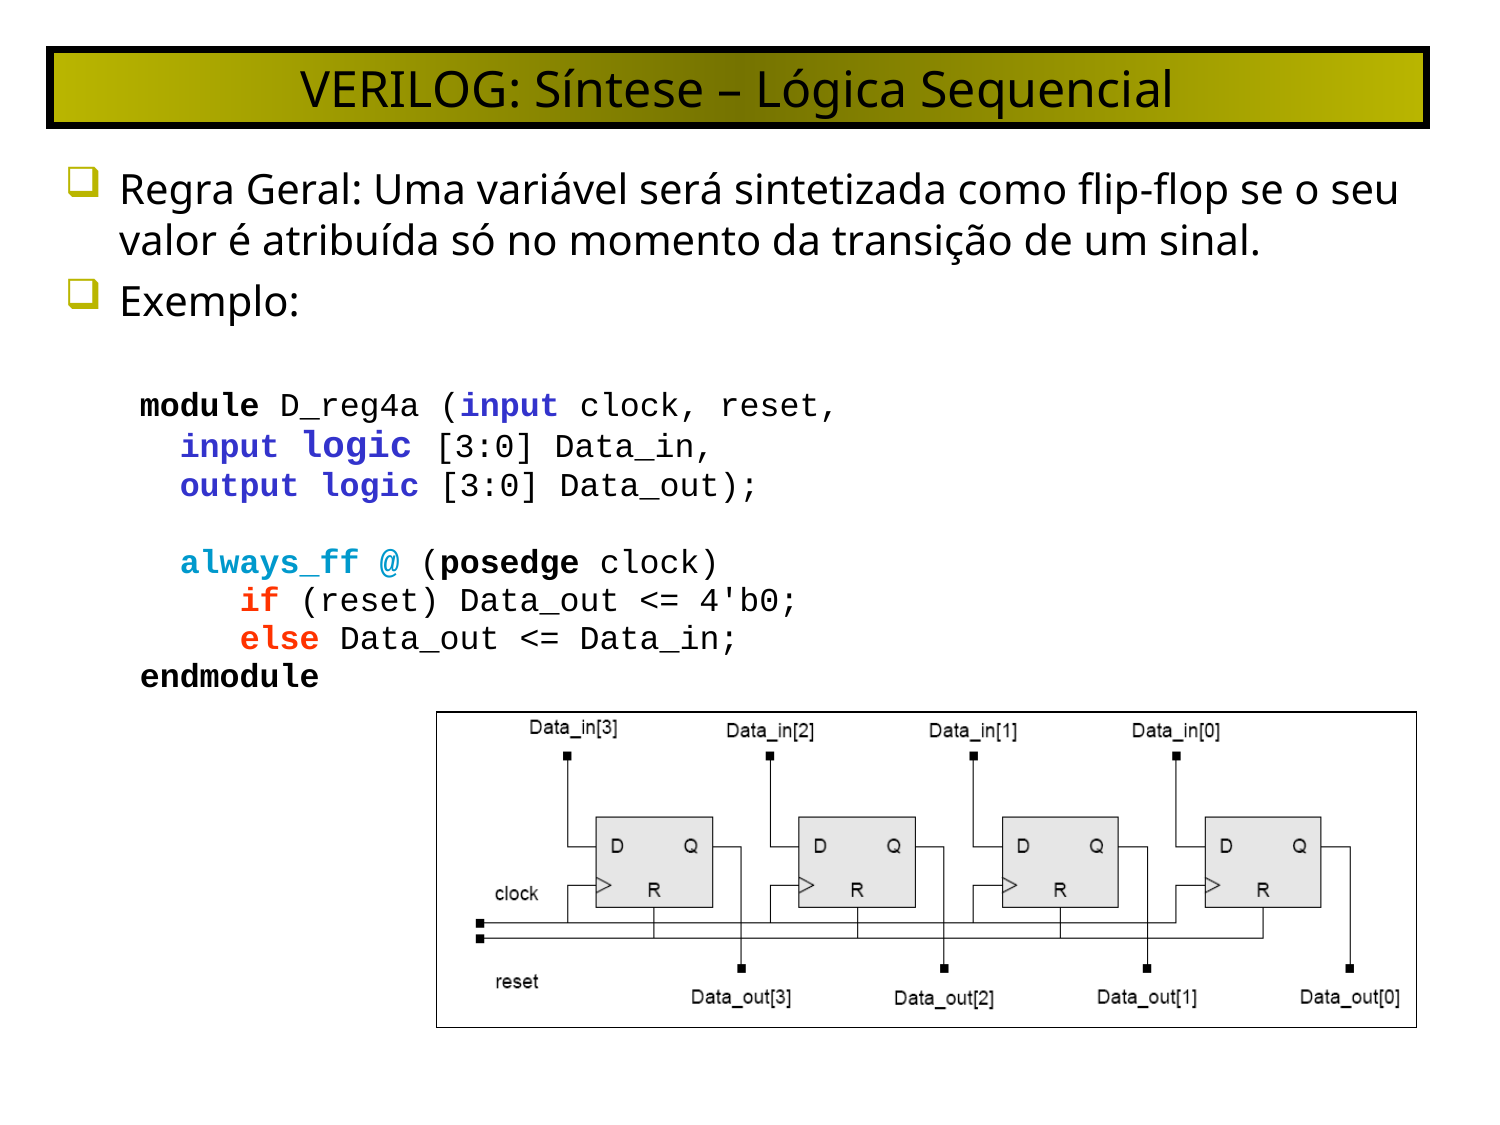

# VERILOG: Síntese – Lógica Sequencial
Regra Geral: Uma variável será sintetizada como flip-flop se o seu valor é atribuída só no momento da transição de um sinal.
Exemplo:
module D_reg4a (input clock, reset,
 input logic [3:0] Data_in,
 output logic [3:0] Data_out);
 always_ff @ (posedge clock)‏
 if (reset) Data_out <= 4'b0;
 else Data_out <= Data_in;
endmodule